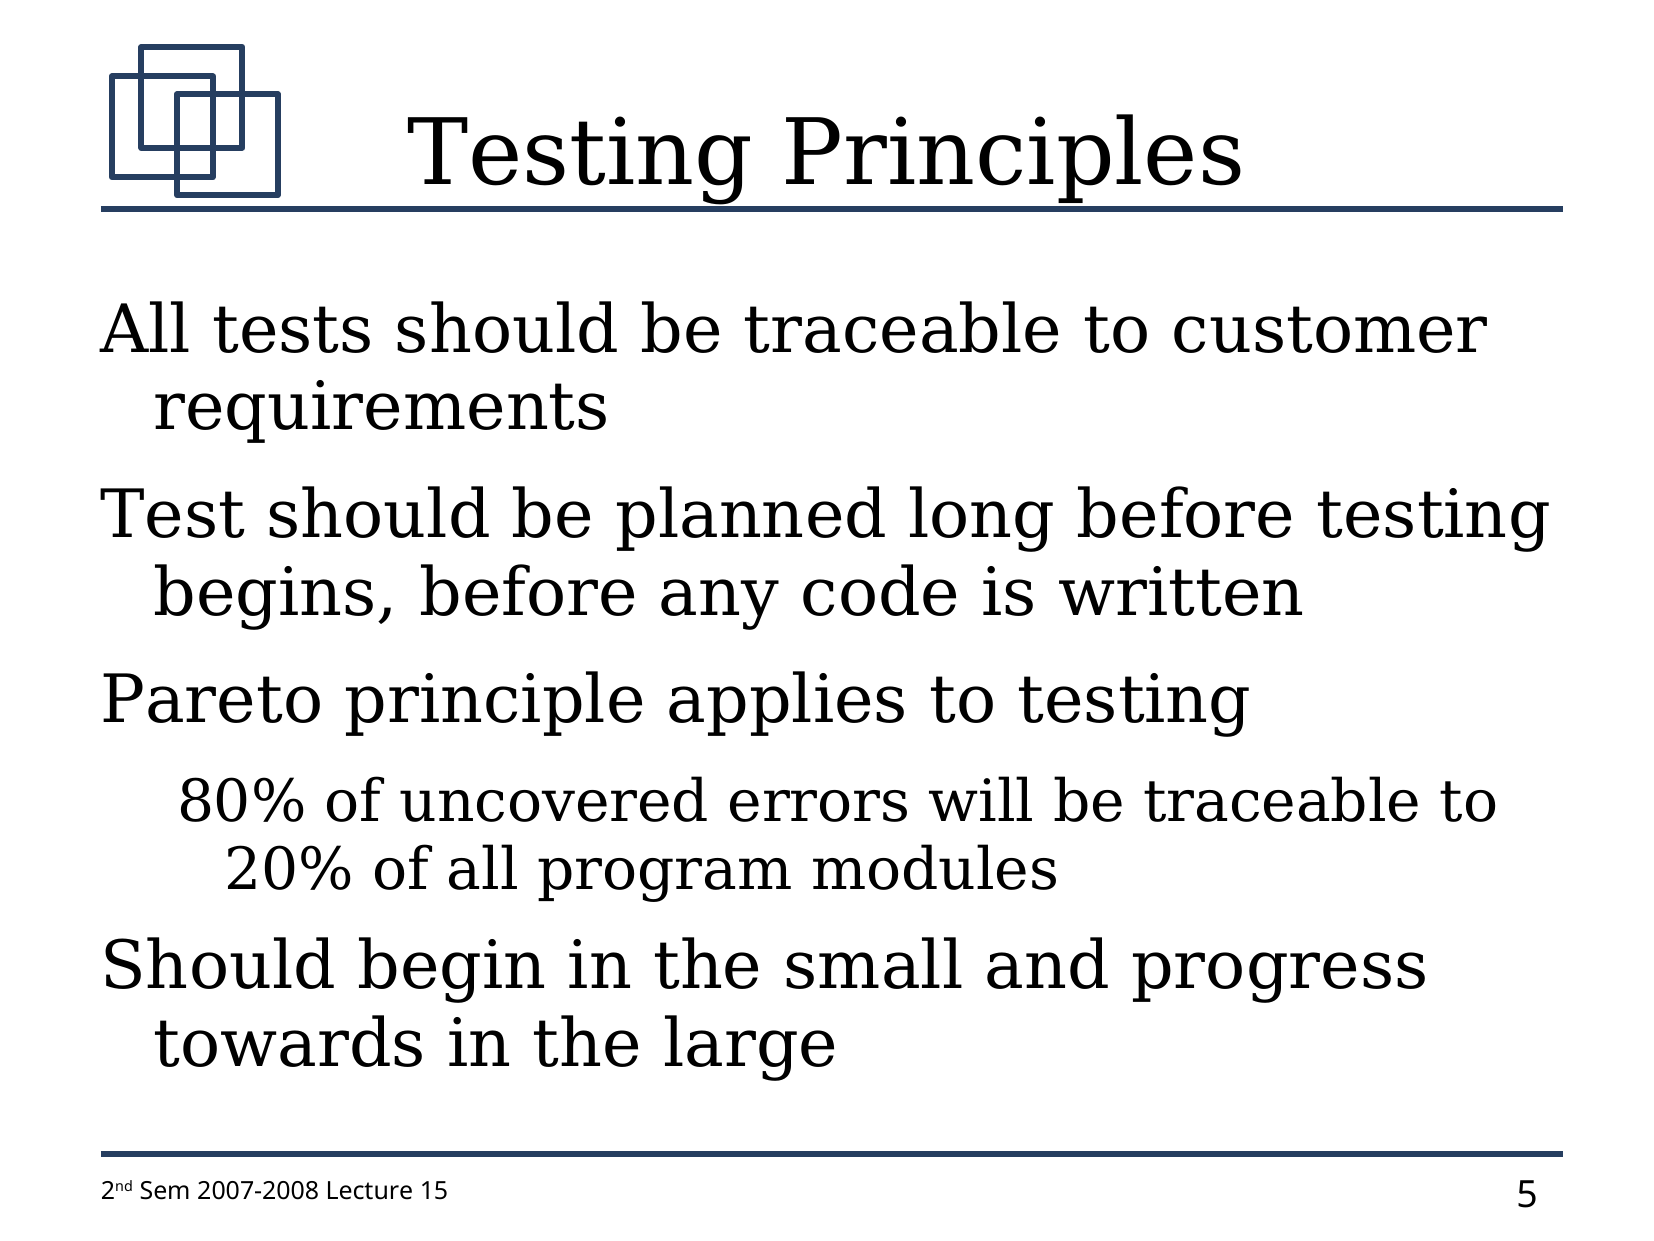

# Testing Principles
All tests should be traceable to customer requirements
Test should be planned long before testing begins, before any code is written
Pareto principle applies to testing
80% of uncovered errors will be traceable to 20% of all program modules
Should begin in the small and progress towards in the large